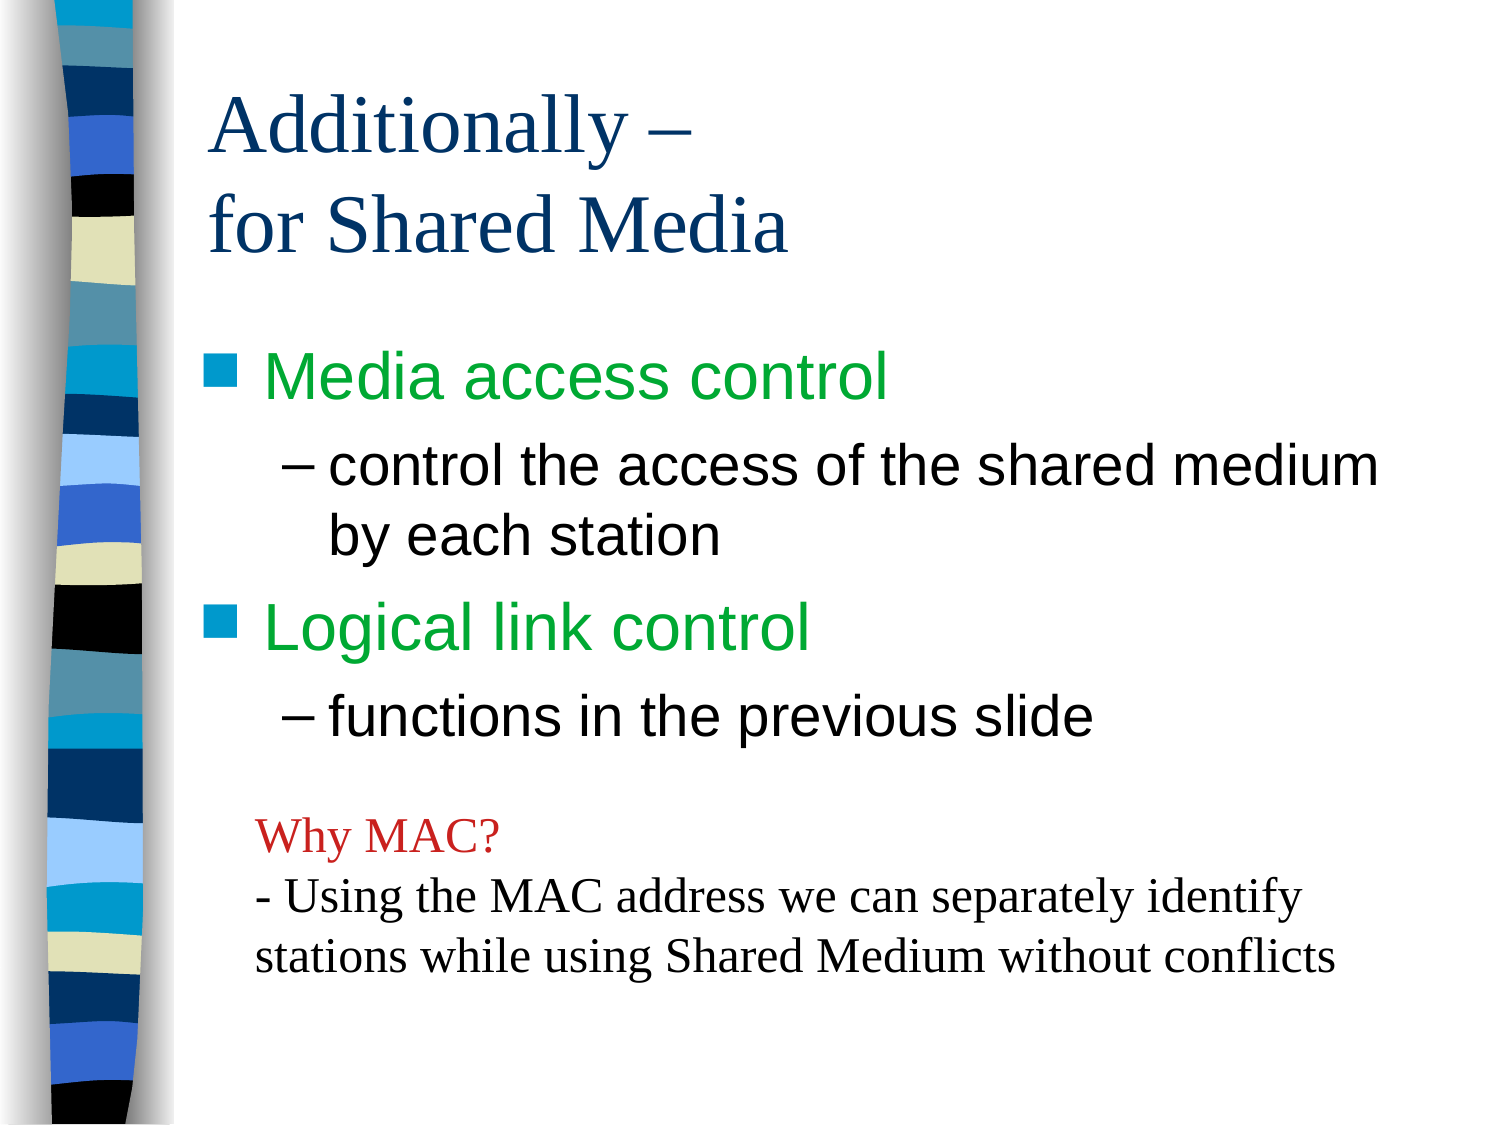

# Additionally – for Shared Media
Media access control
control the access of the shared medium by each station
Logical link control
functions in the previous slide
Why MAC?
- Using the MAC address we can separately identify stations while using Shared Medium without conflicts